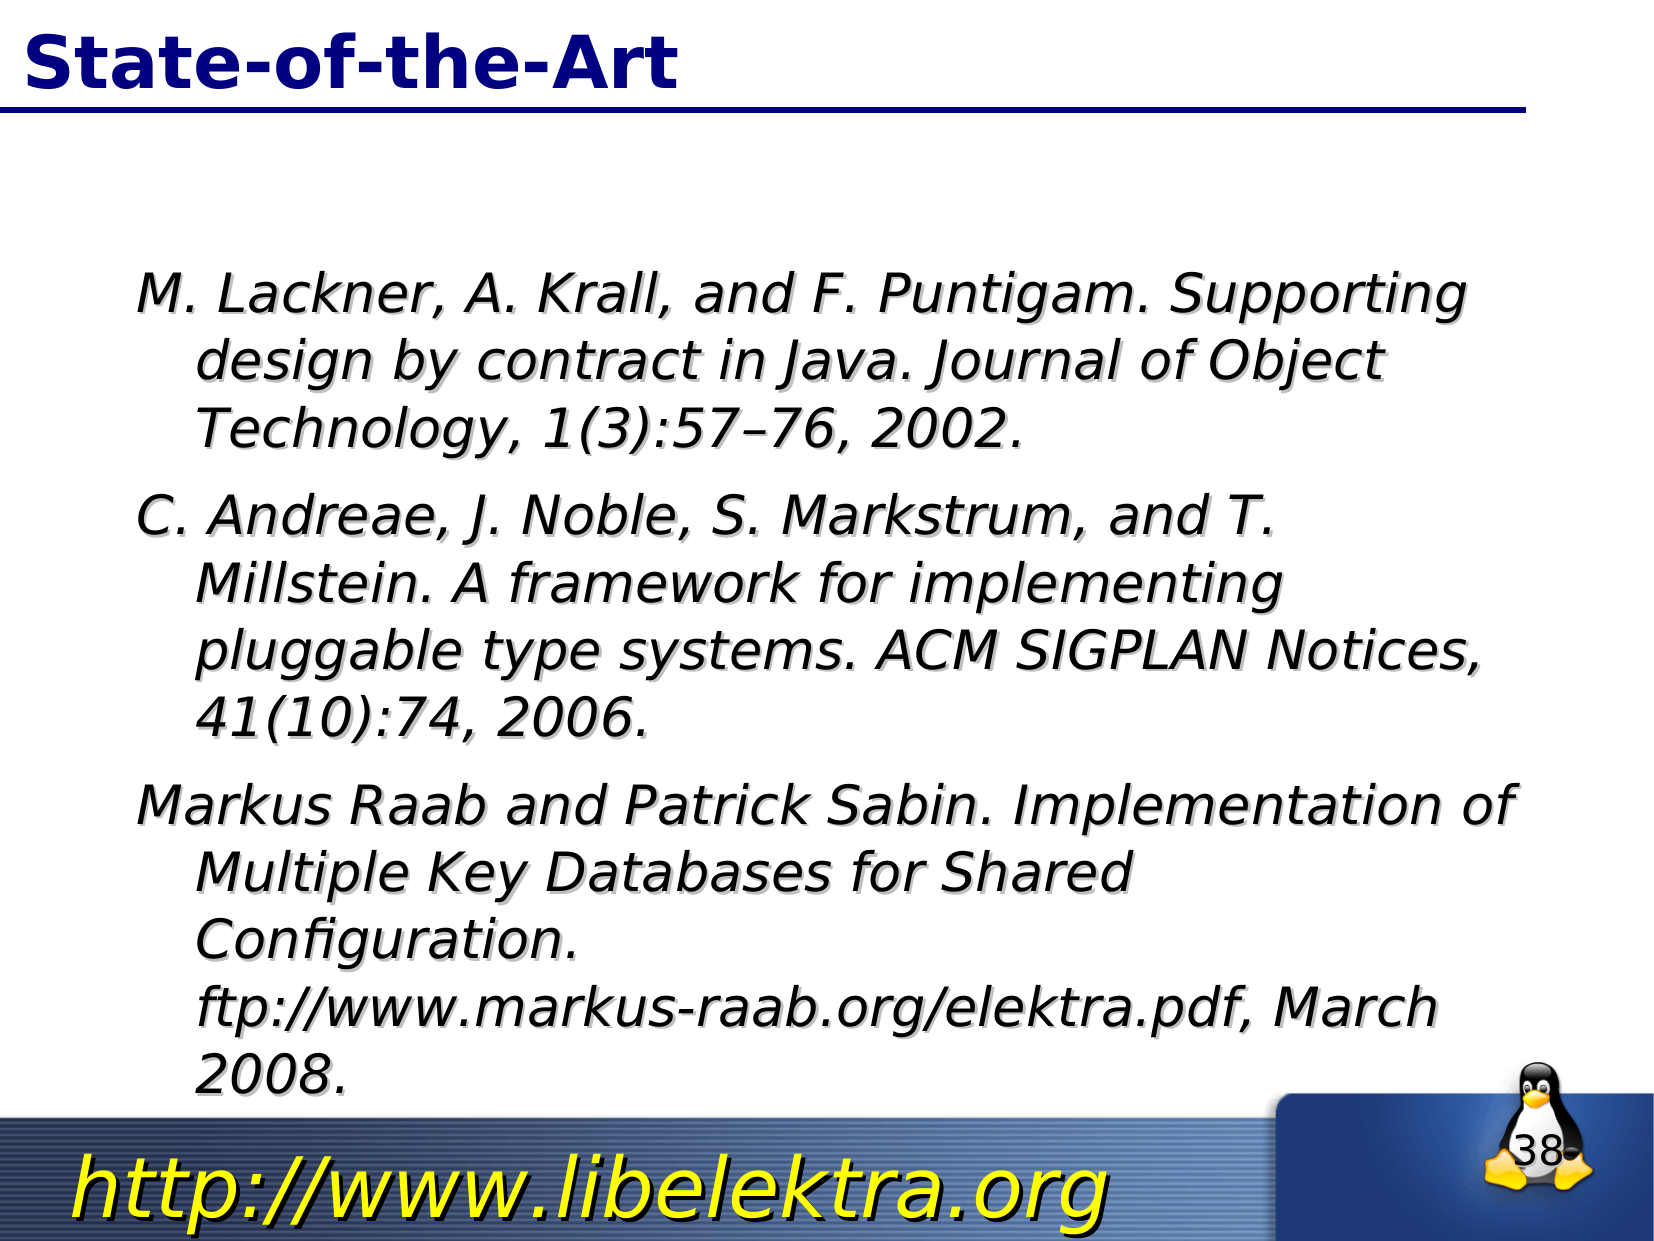

State-of-the-Art
# M. Lackner, A. Krall, and F. Puntigam. Supporting design by contract in Java. Journal of Object Technology, 1(3):57–76, 2002.
C. Andreae, J. Noble, S. Markstrum, and T. Millstein. A framework for implementing pluggable type systems. ACM SIGPLAN Notices, 41(10):74, 2006.
Markus Raab and Patrick Sabin. Implementation of Multiple Key Databases for Shared Conﬁguration. ftp://www.markus-raab.org/elektra.pdf, March 2008.